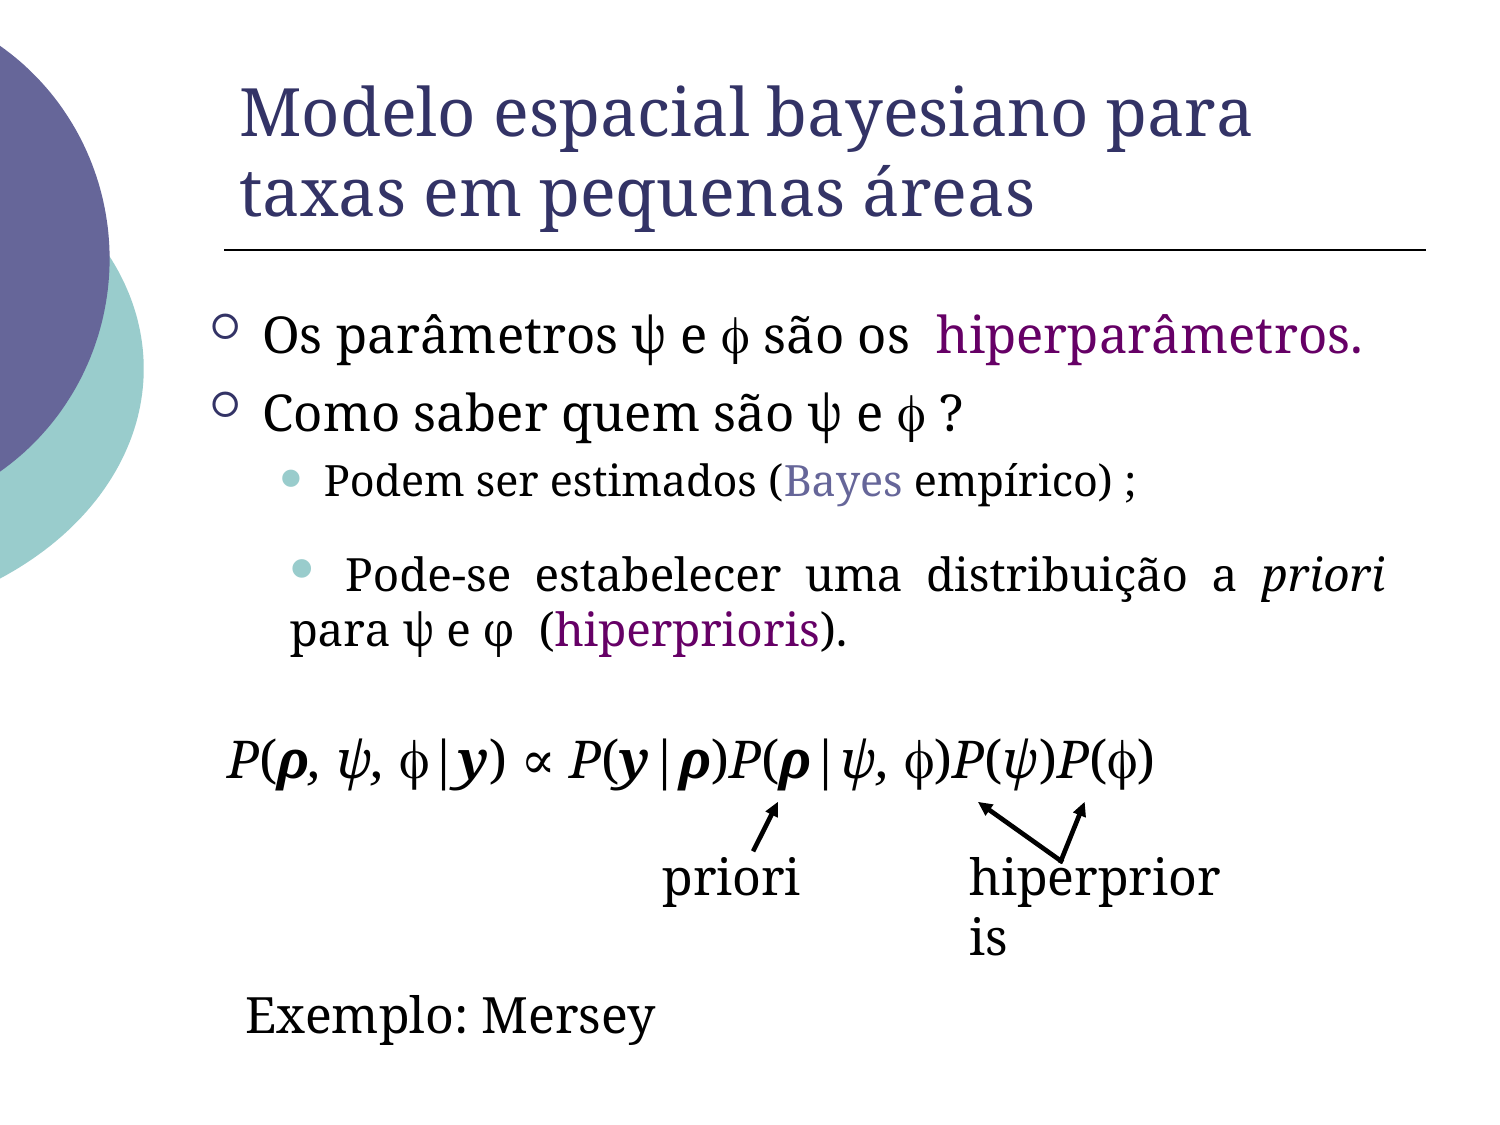

# Modelo espacial bayesiano para taxas em pequenas áreas
Os parâmetros ψ e  são os hiperparâmetros.
Como saber quem são ψ e  ?
Podem ser estimados (Bayes empírico) ;
 Pode-se estabelecer uma distribuição a priori para ψ e φ (hiperprioris).
P(ρ, ψ, |y) ∝ P(y|ρ)P(ρ|ψ, )P(ψ)P()
priori
hiperprioris
Exemplo: Mersey